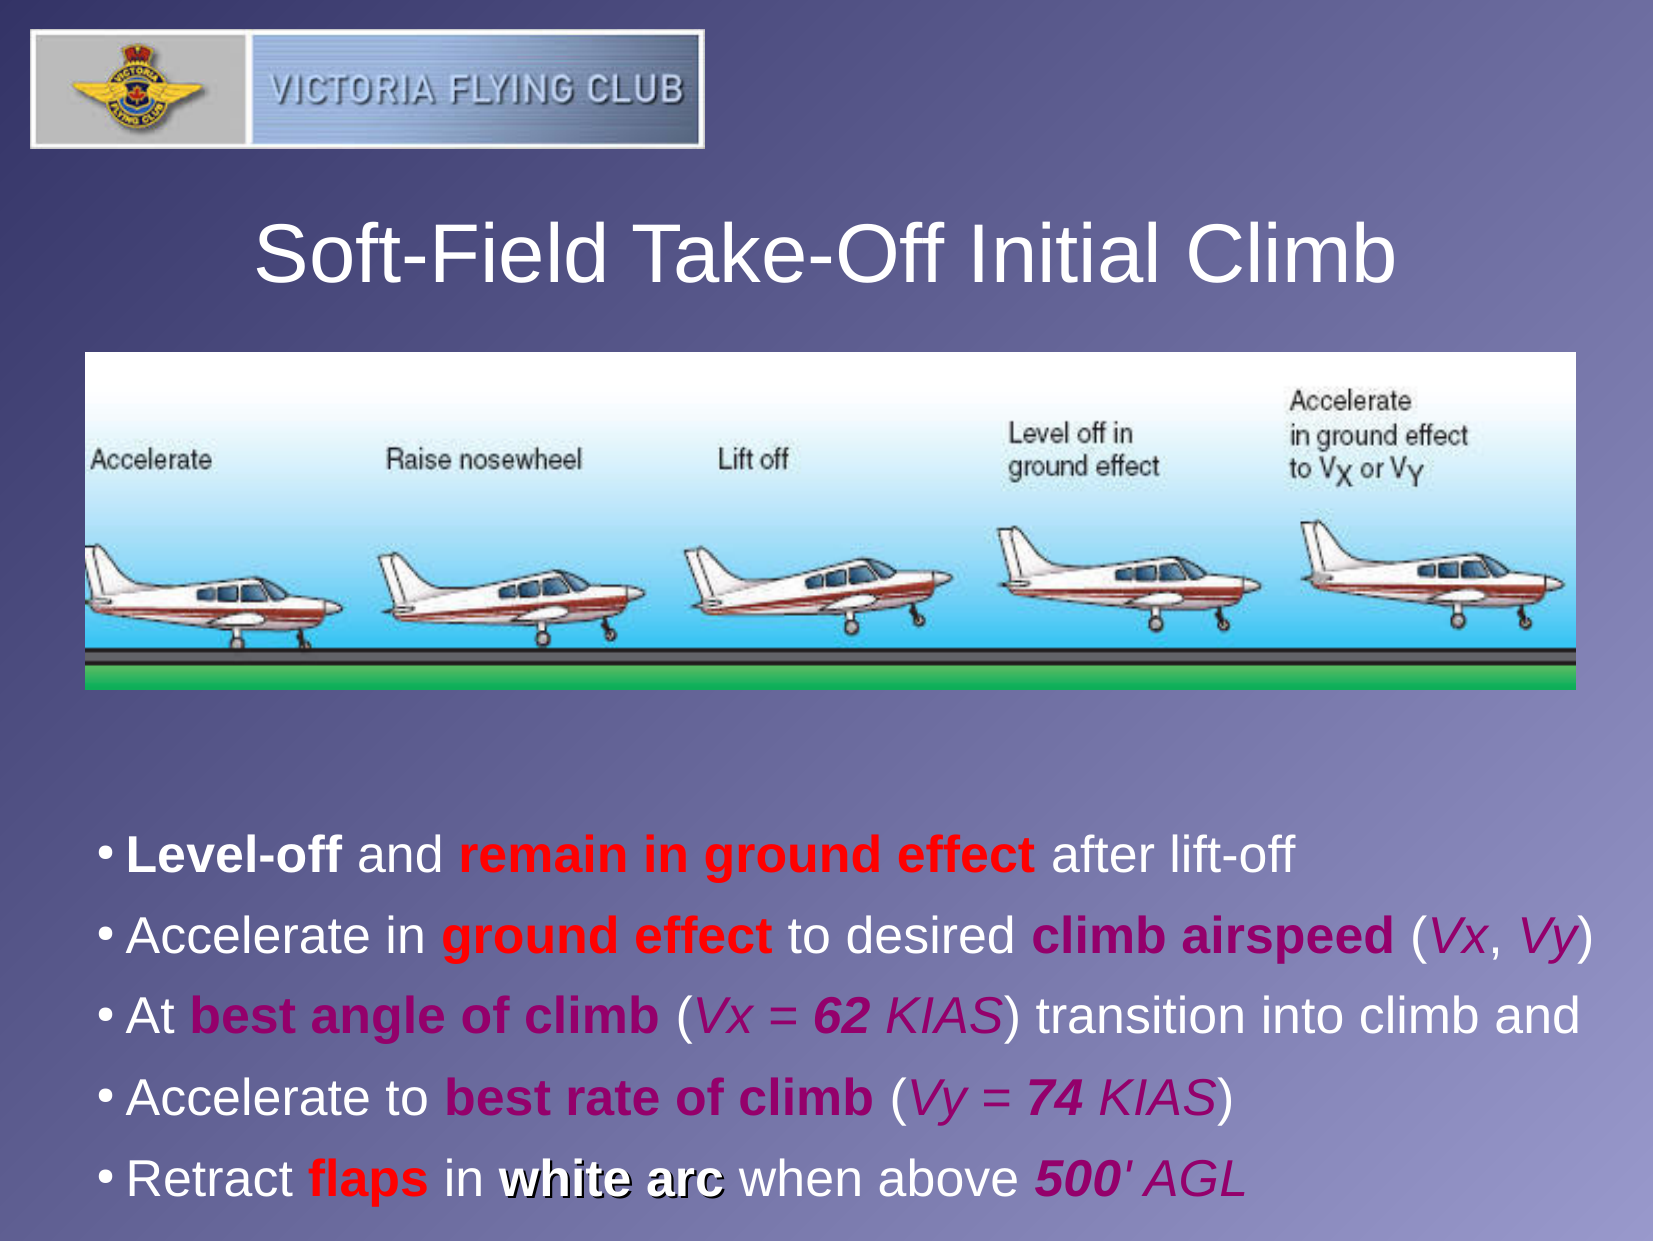

# Soft-Field Take-Off Initial Climb
Level-off and remain in ground effect after lift-off
Accelerate in ground effect to desired climb airspeed (Vx, Vy)
At best angle of climb (Vx = 62 KIAS) transition into climb and
Accelerate to best rate of climb (Vy = 74 KIAS)
Retract flaps in white arc when above 500' AGL